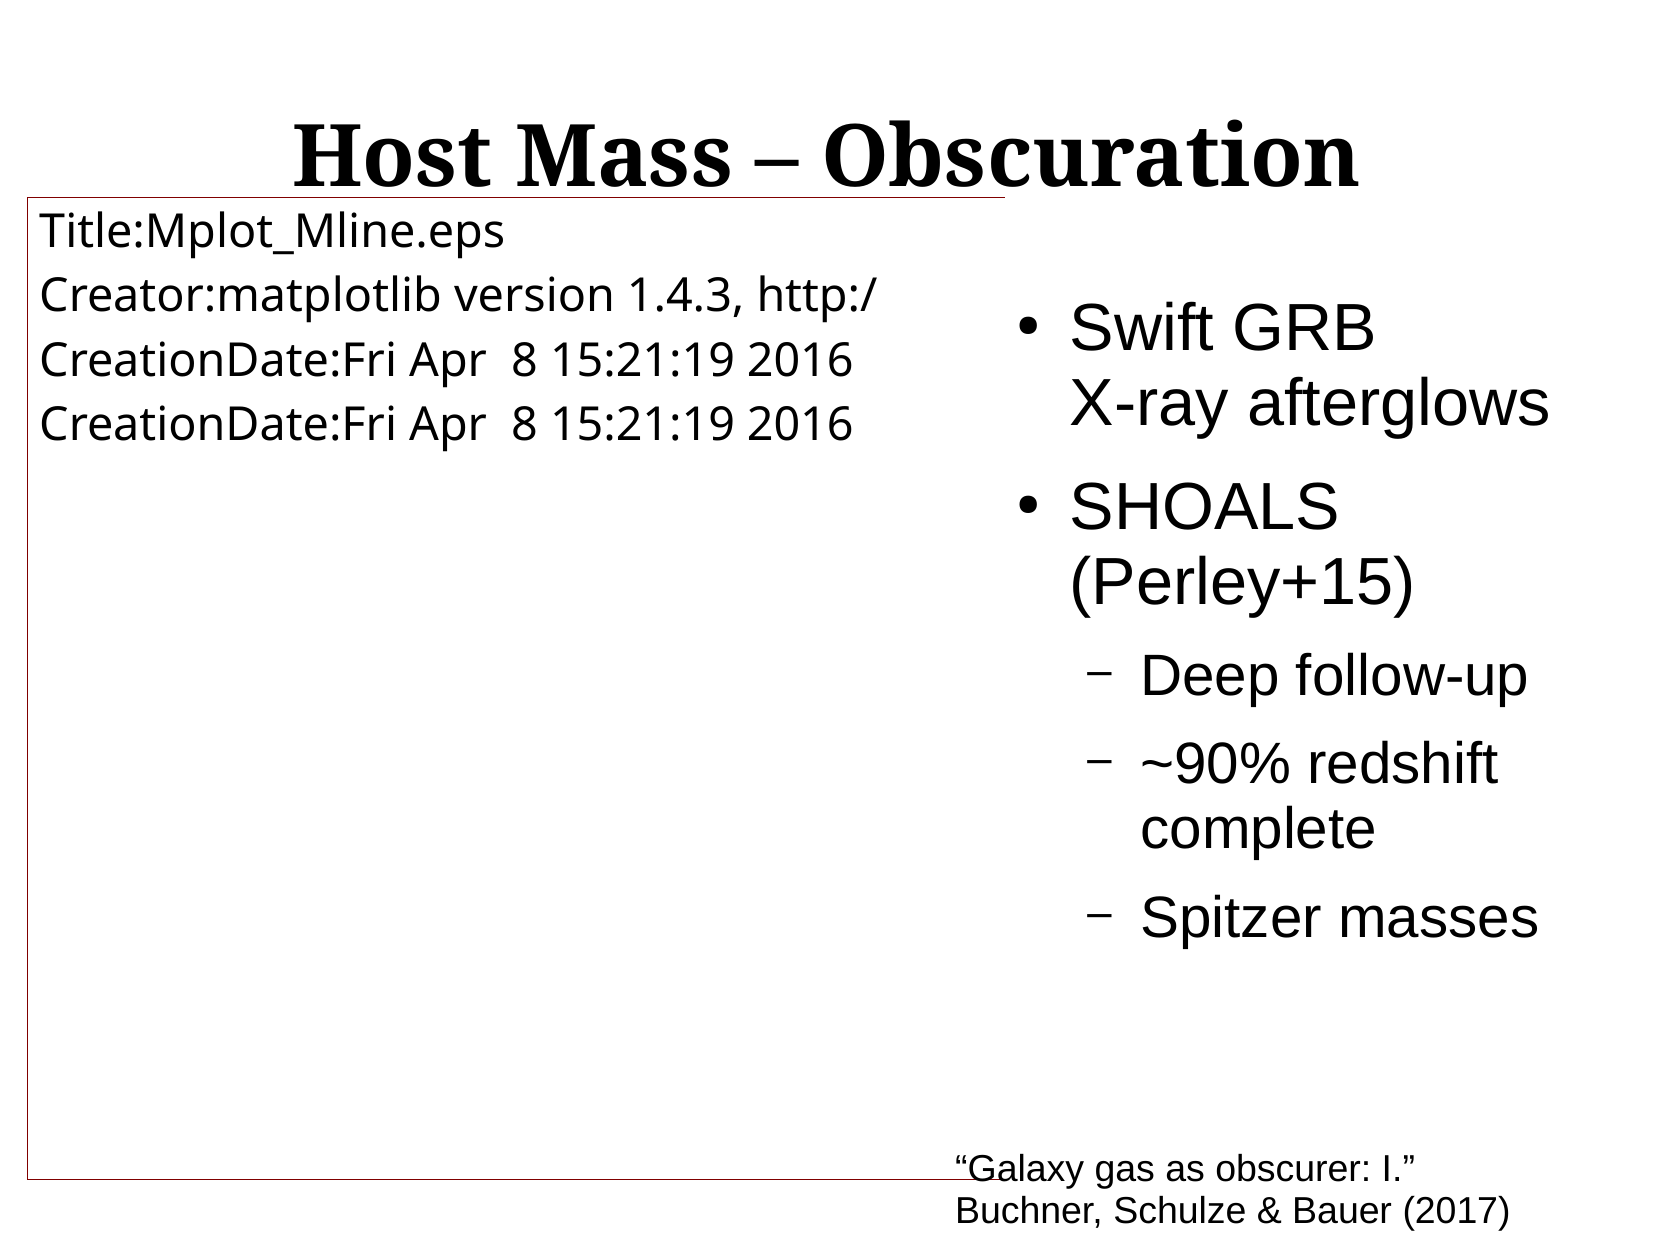

# Host Mass – Obscuration
Swift GRB
X-ray afterglows
SHOALS
(Perley+15)
Deep follow-up
~90% redshift complete
Spitzer masses
“Galaxy gas as obscurer: I.”
Buchner, Schulze & Bauer (2017)